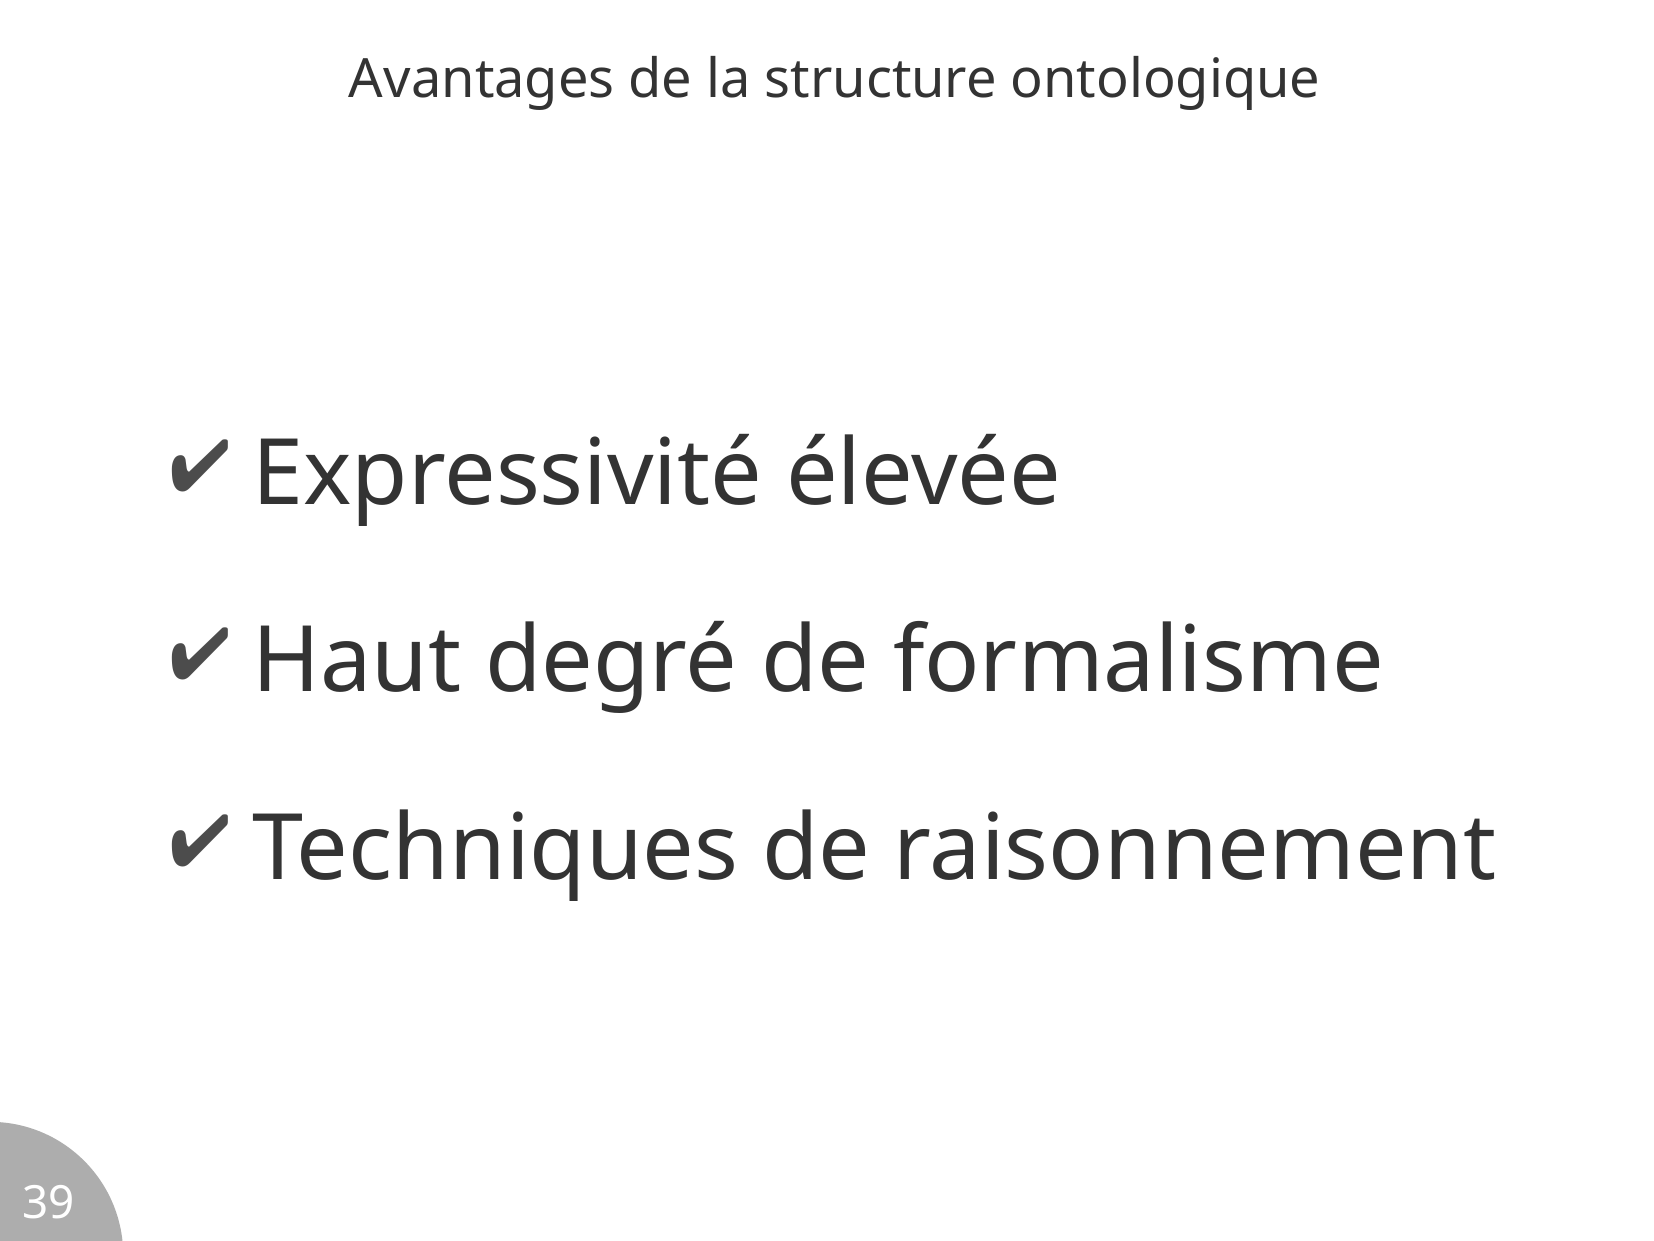

Avantages de la structure ontologique
# Expressivité élevée
Haut degré de formalisme
Techniques de raisonnement
39